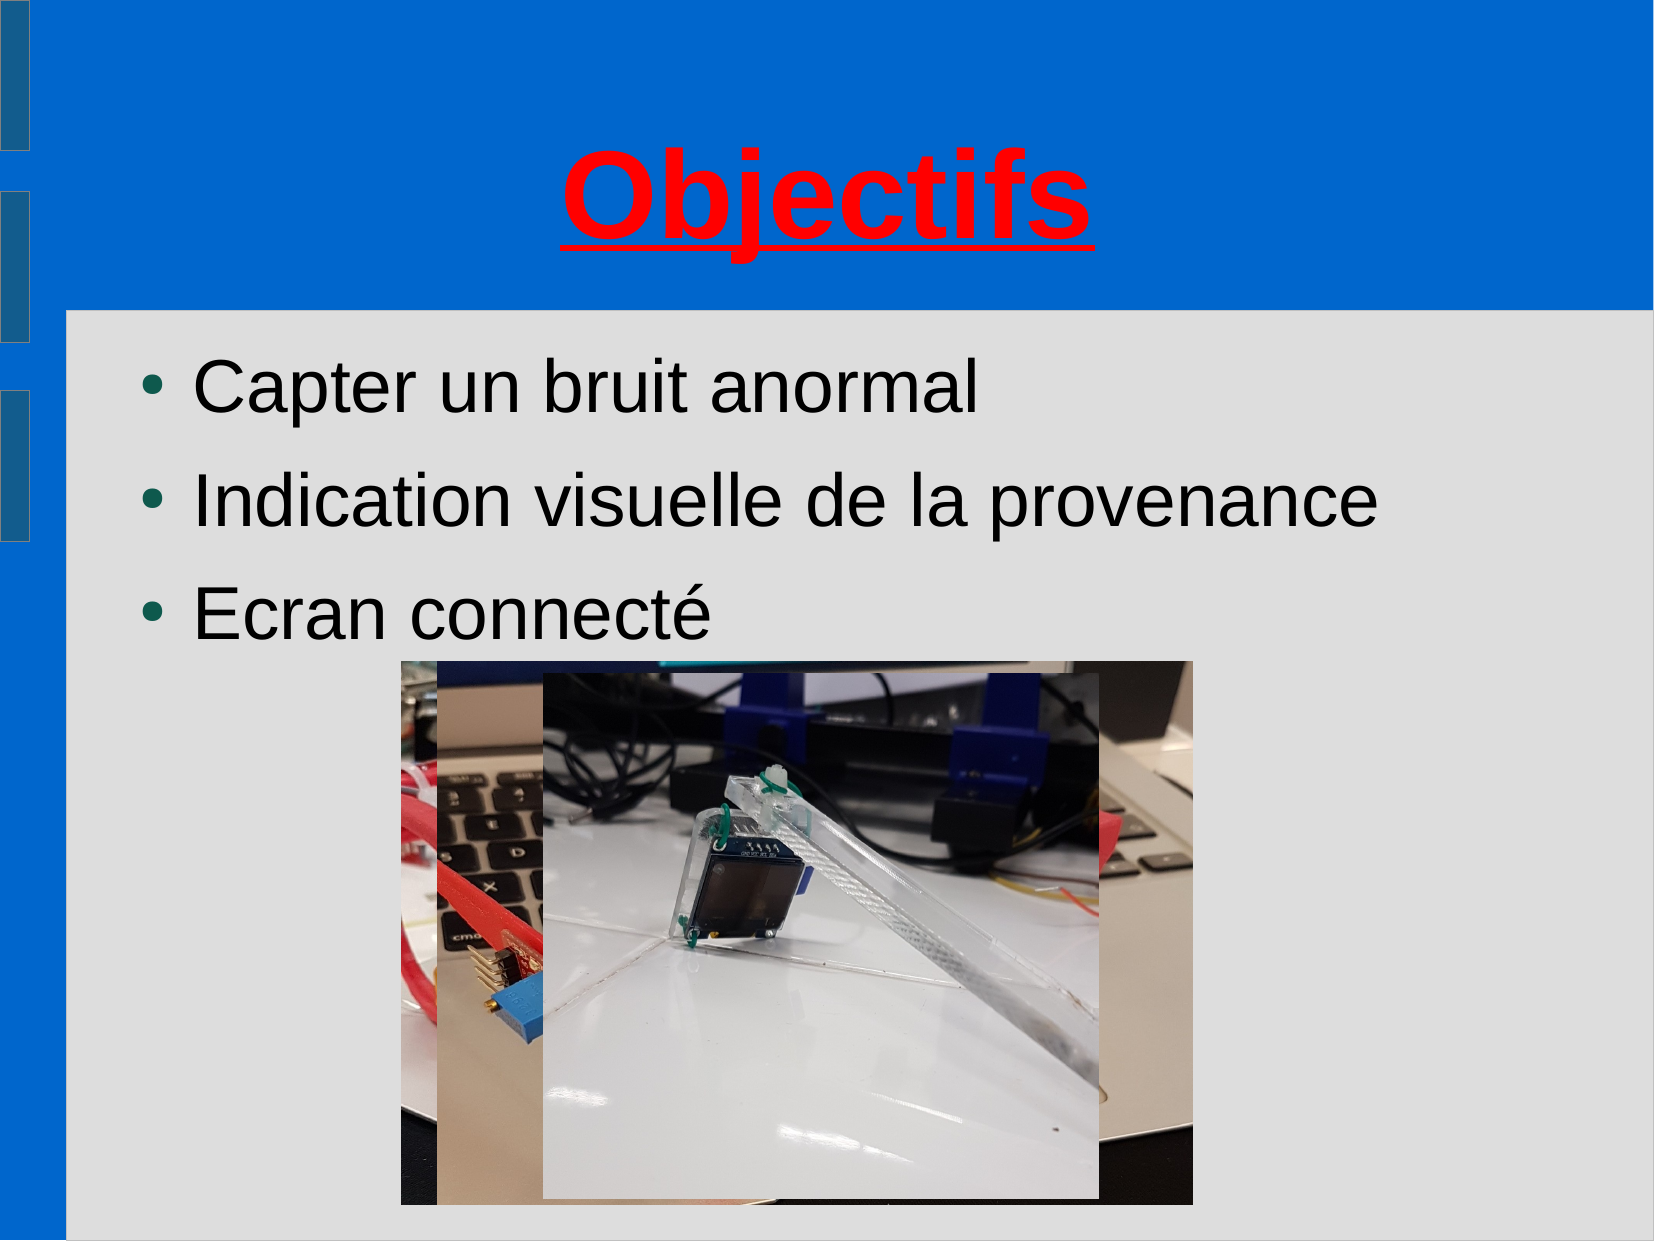

# Objectifs
Capter un bruit anormal
Indication visuelle de la provenance
Ecran connecté